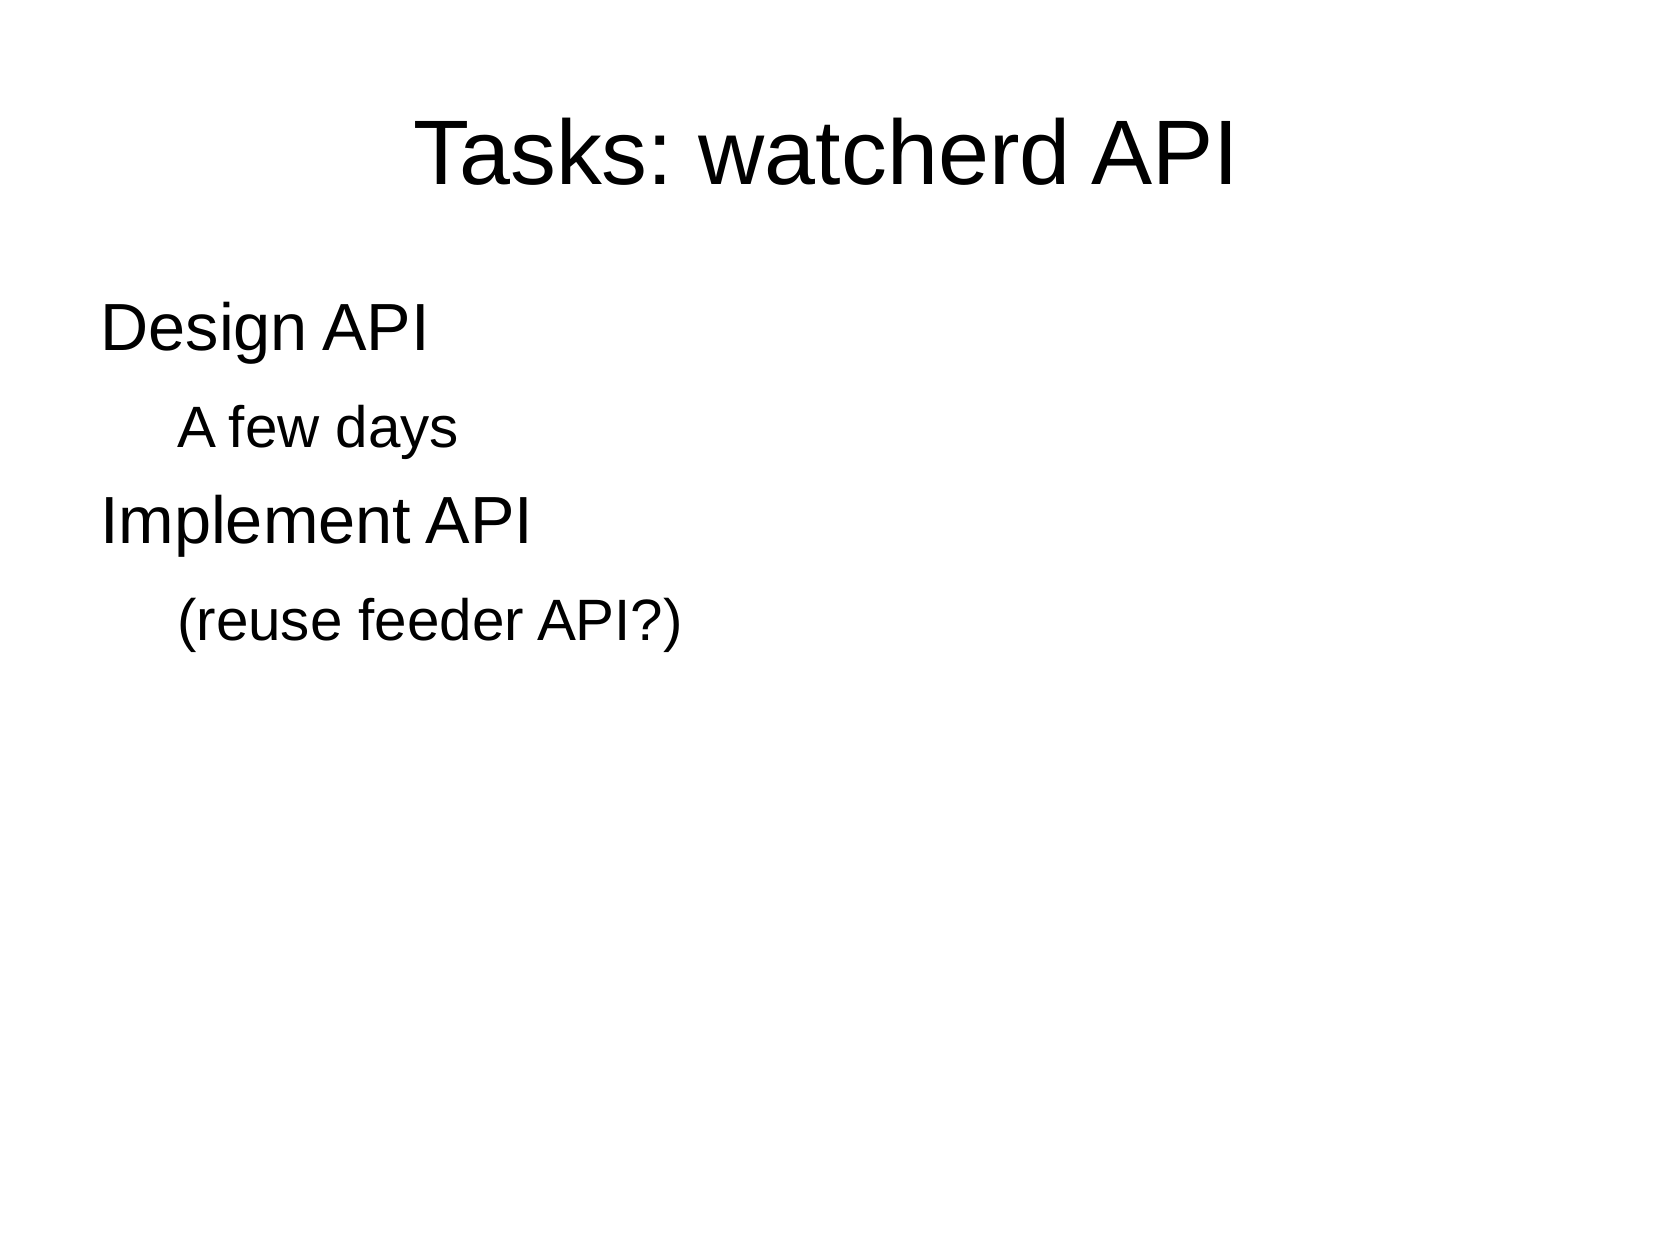

# Tasks: watcherd API
Design API
A few days
Implement API
(reuse feeder API?)